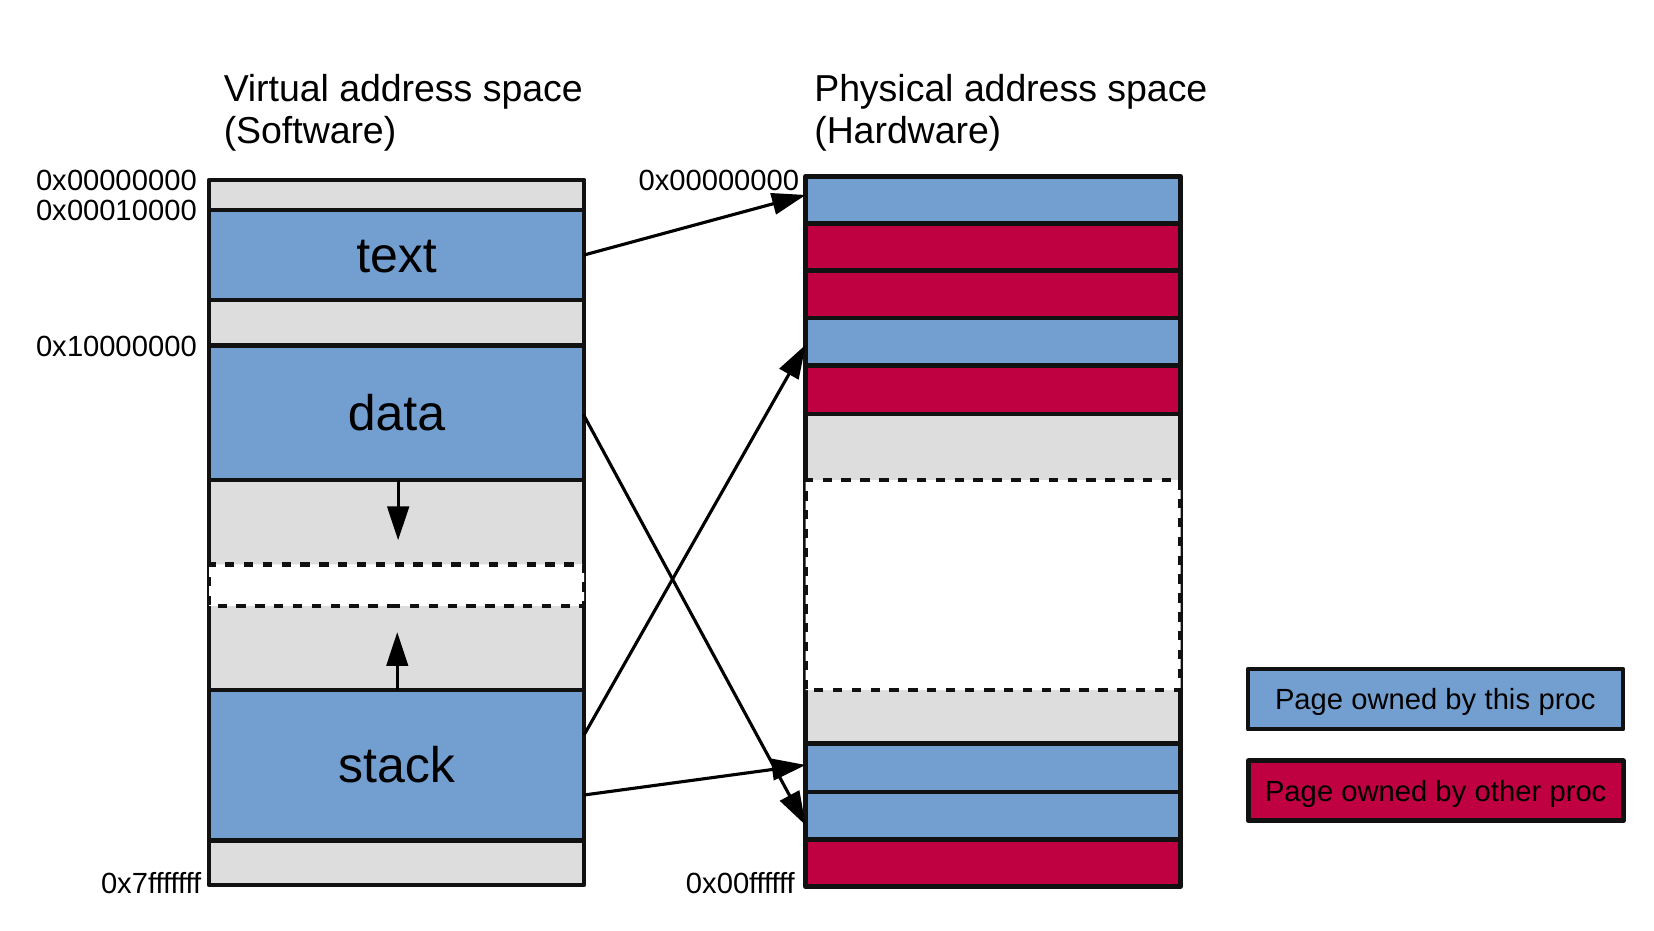

Virtual address space
(Software)
Physical address space
(Hardware)
0x00000000
0x00000000
0x00010000
text
0x10000000
data
Page owned by this proc
stack
Page owned by other proc
0x7fffffff
0x00ffffff